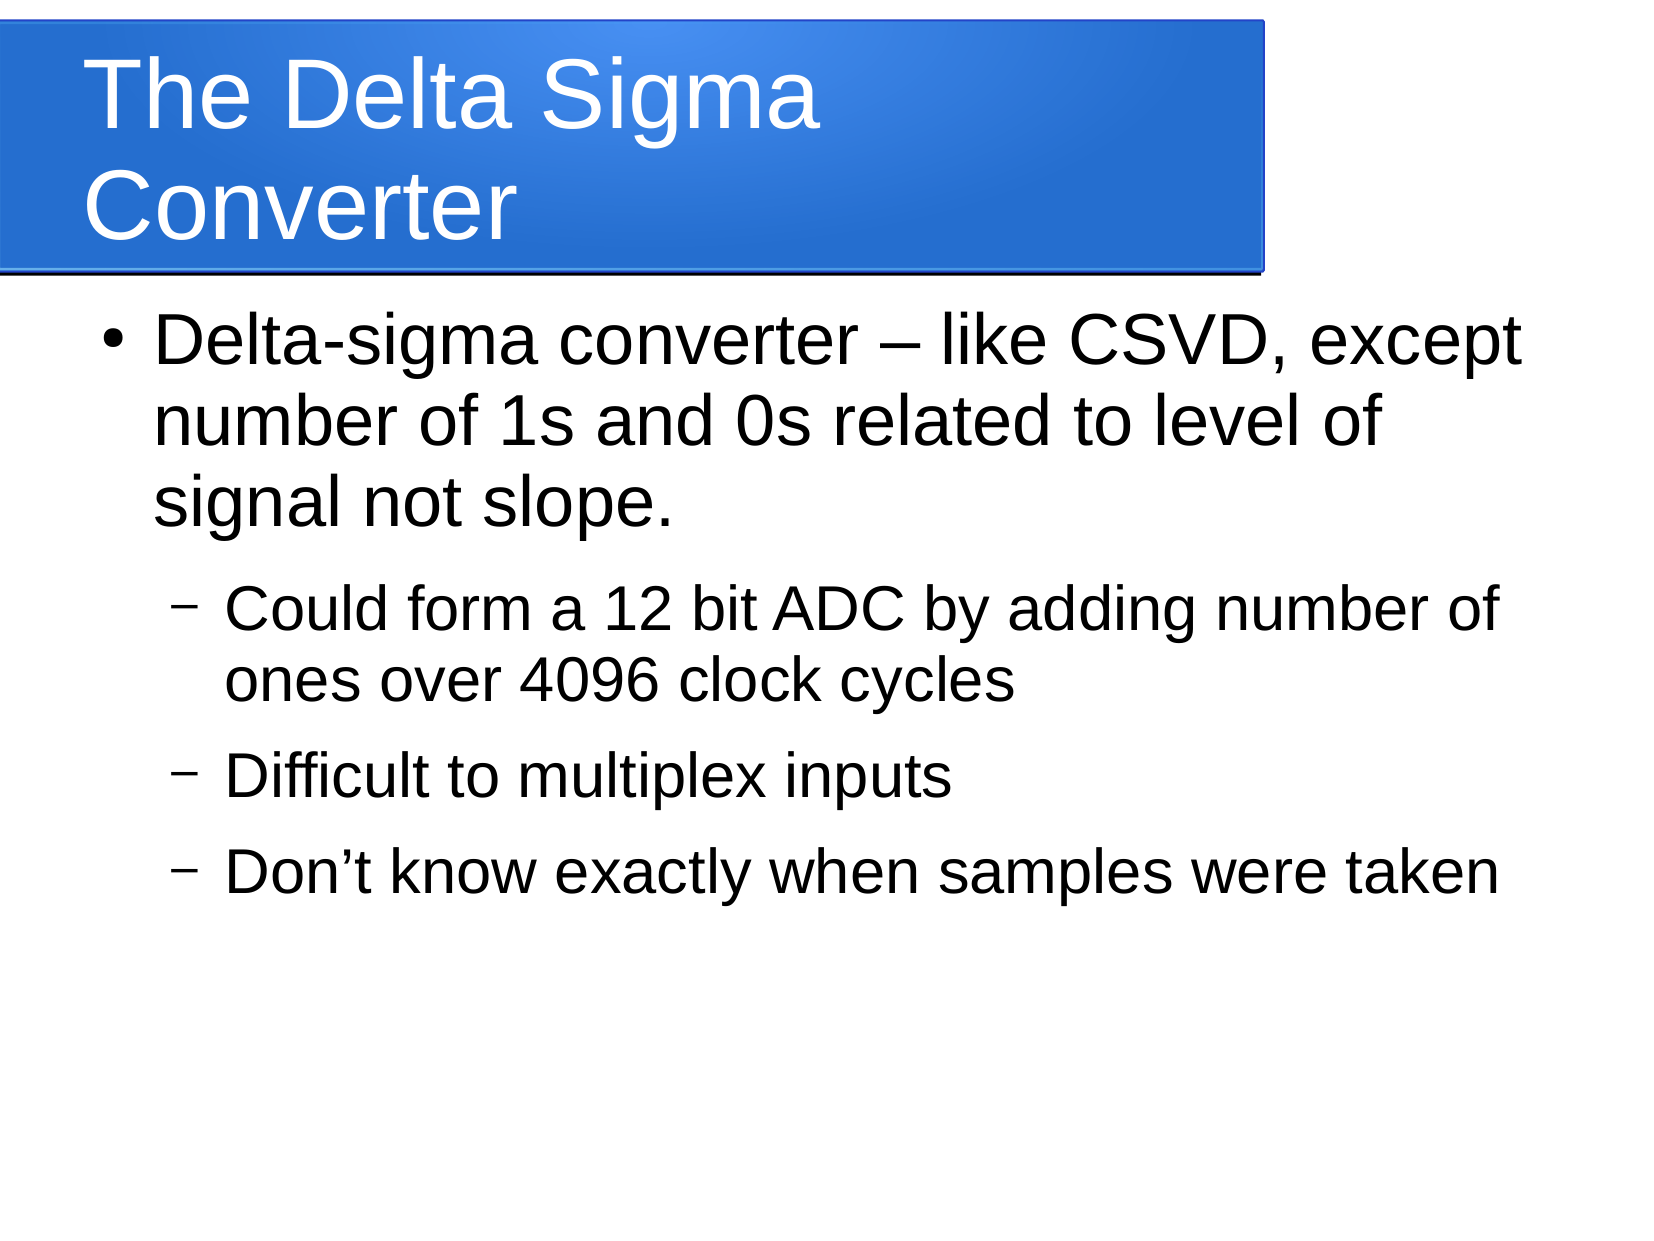

# The Delta Sigma Converter
Delta-sigma converter – like CSVD, except number of 1s and 0s related to level of signal not slope.
Could form a 12 bit ADC by adding number of ones over 4096 clock cycles
Difficult to multiplex inputs
Don’t know exactly when samples were taken